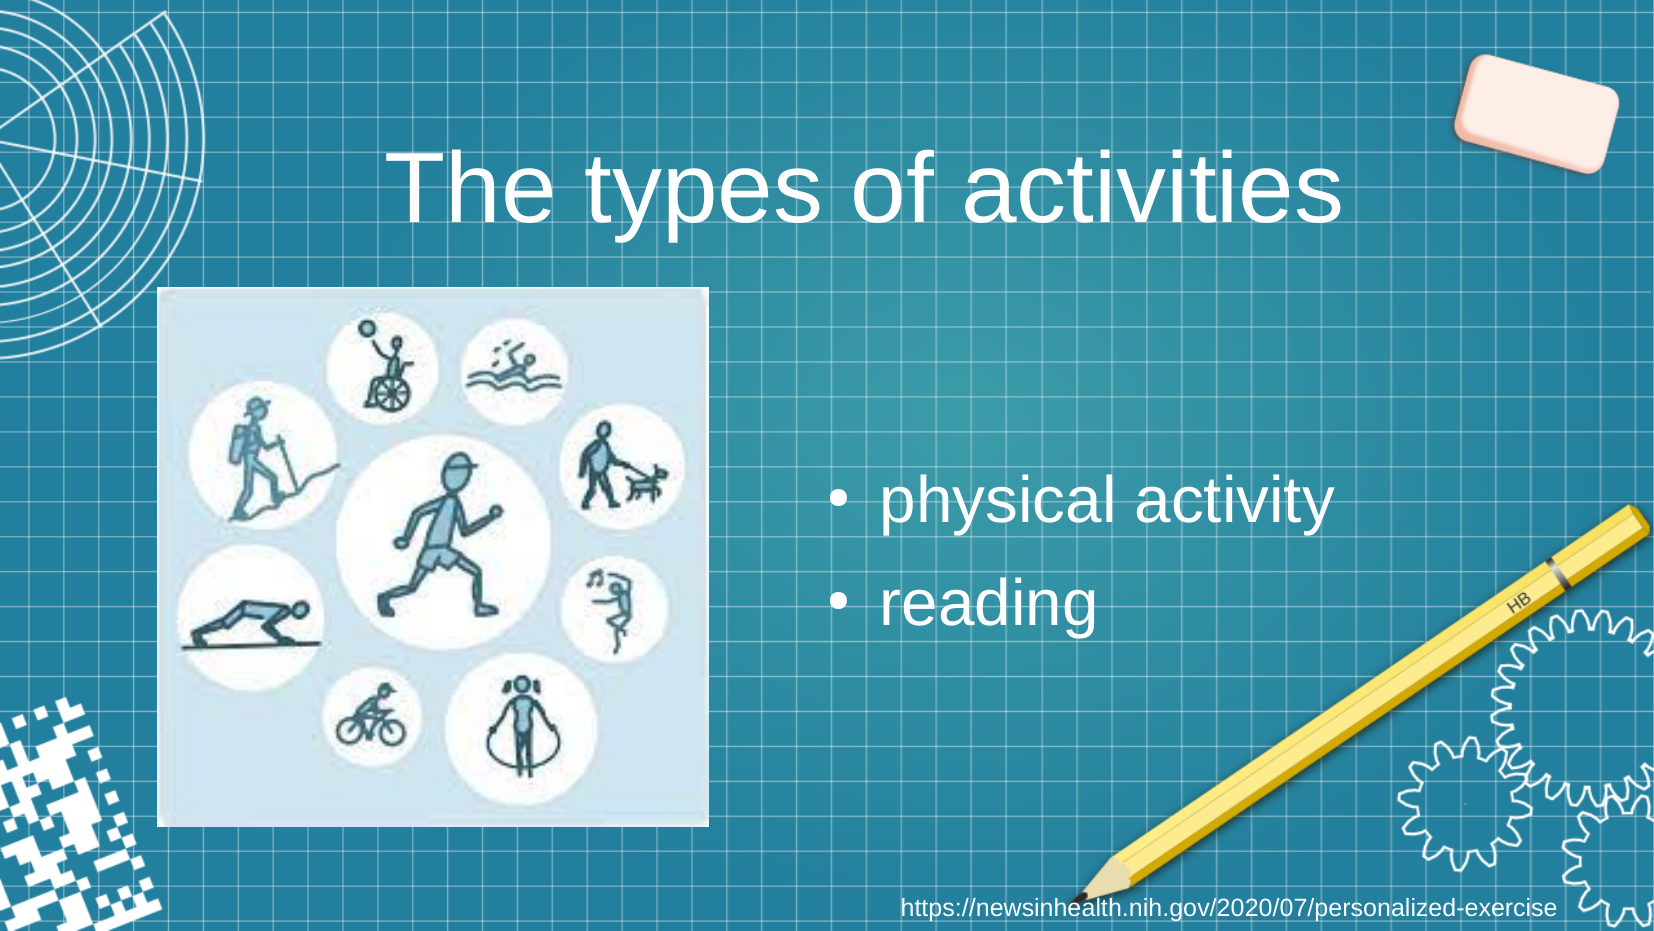

# The types of activities
physical activity
reading
https://newsinhealth.nih.gov/2020/07/personalized-exercise